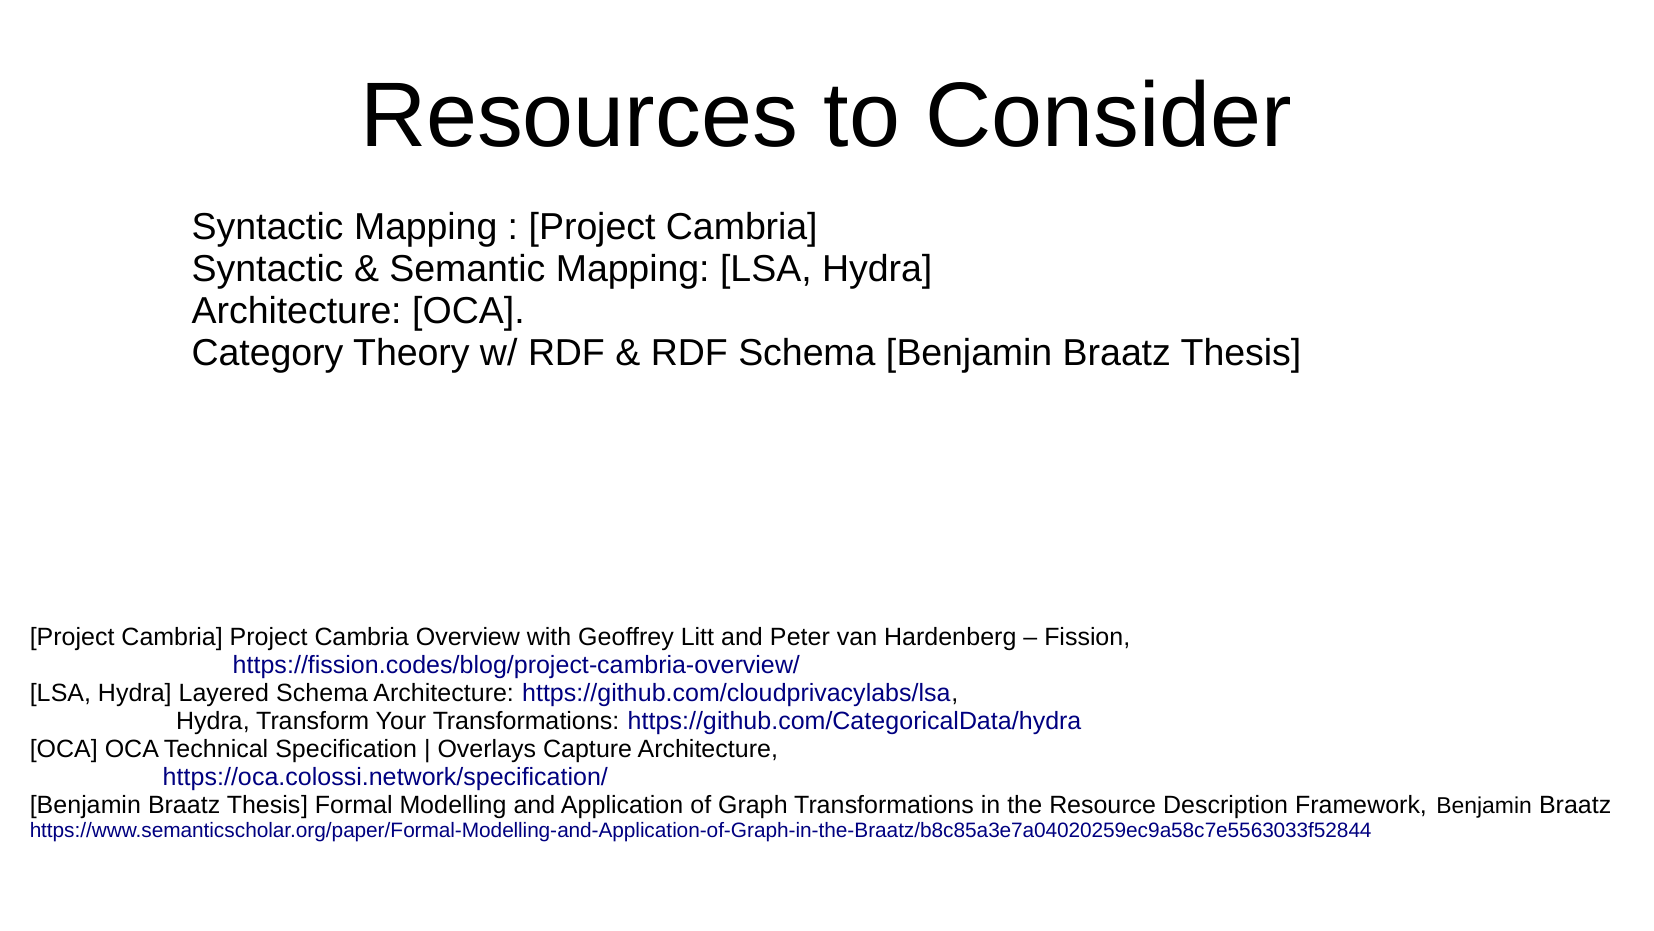

# Resources to Consider
 Syntactic Mapping : [Project Cambria]
 Syntactic & Semantic Mapping: [LSA, Hydra]
 Architecture: [OCA].
 Category Theory w/ RDF & RDF Schema [Benjamin Braatz Thesis]
[Project Cambria] Project Cambria Overview with Geoffrey Litt and Peter van Hardenberg – Fission,
 https://fission.codes/blog/project-cambria-overview/
[LSA, Hydra] Layered Schema Architecture: https://github.com/cloudprivacylabs/lsa,
 Hydra, Transform Your Transformations: https://github.com/CategoricalData/hydra
[OCA] OCA Technical Specification | Overlays Capture Architecture,
 https://oca.colossi.network/specification/
[Benjamin Braatz Thesis] Formal Modelling and Application of Graph Transformations in the Resource Description Framework, Benjamin Braatz
https://www.semanticscholar.org/paper/Formal-Modelling-and-Application-of-Graph-in-the-Braatz/b8c85a3e7a04020259ec9a58c7e5563033f52844